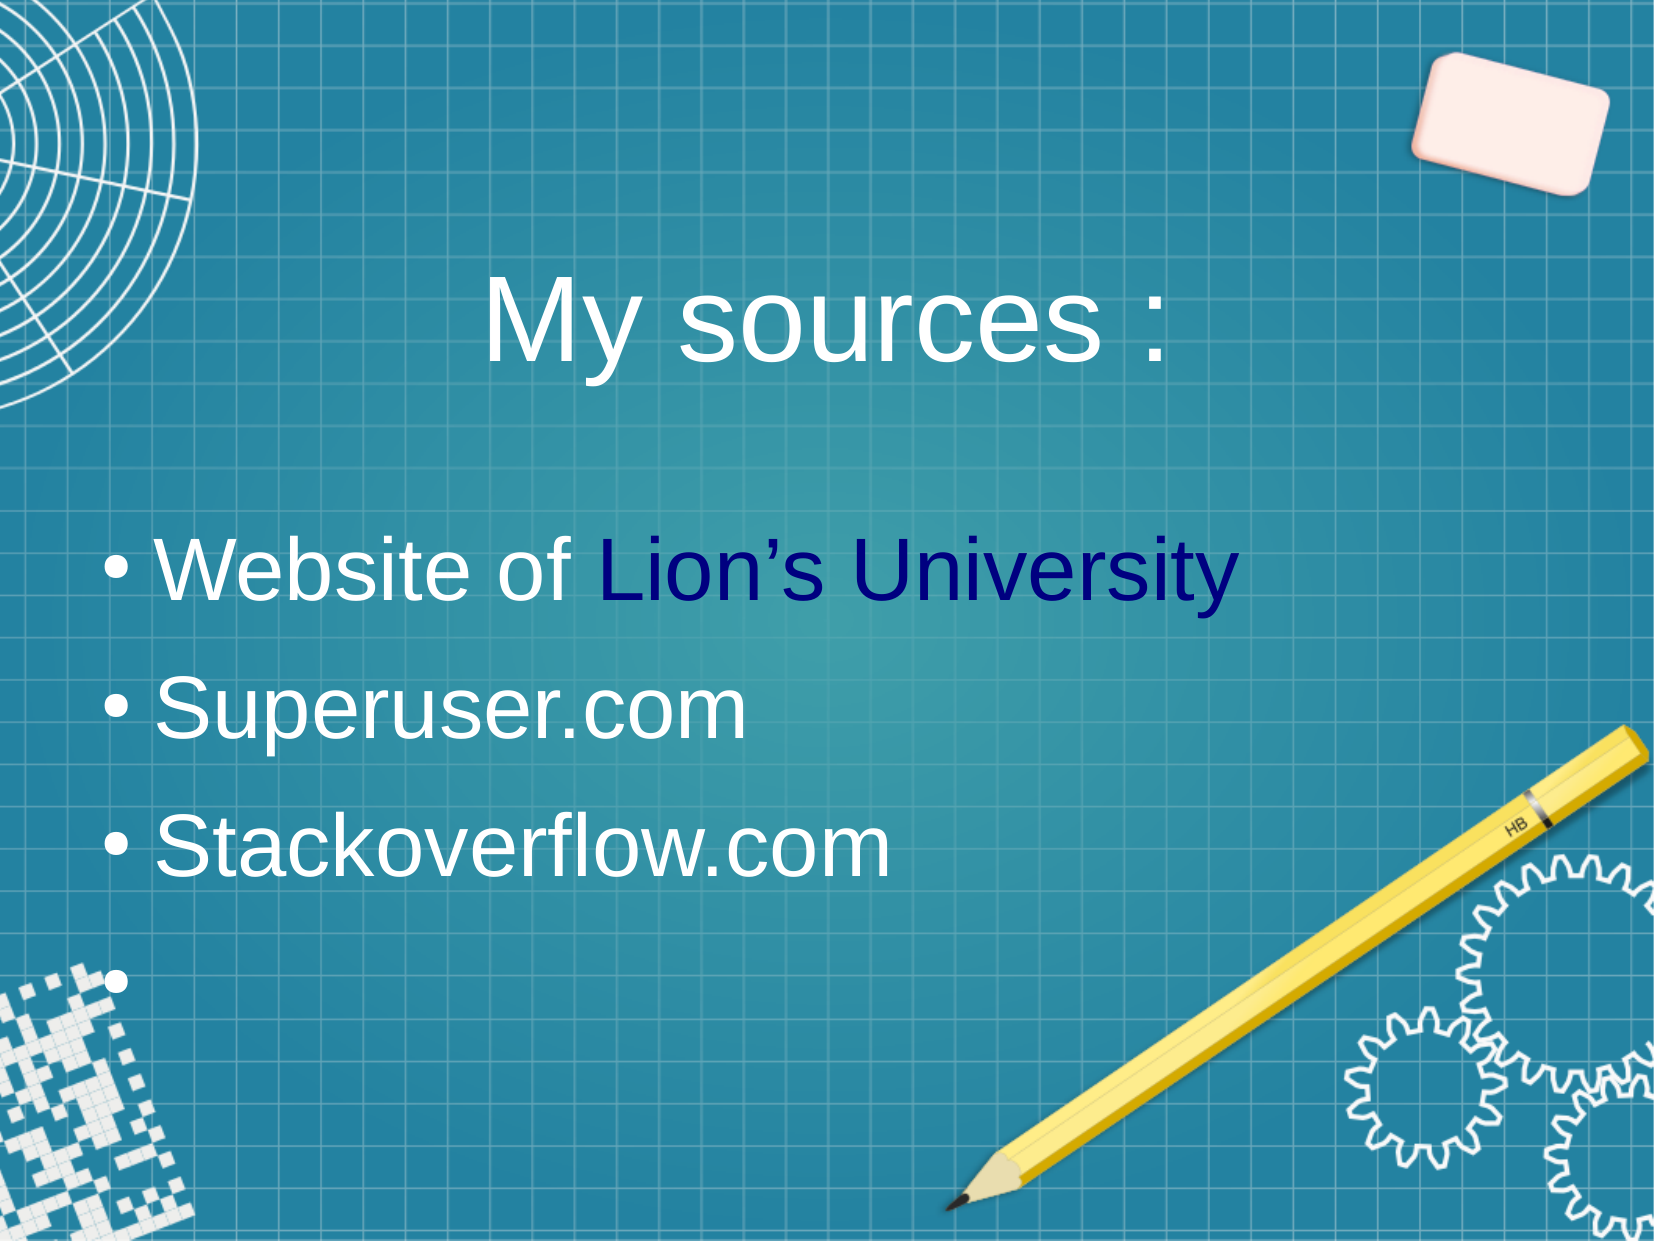

# My sources :
Website of Lion’s University
Superuser.com
Stackoverflow.com